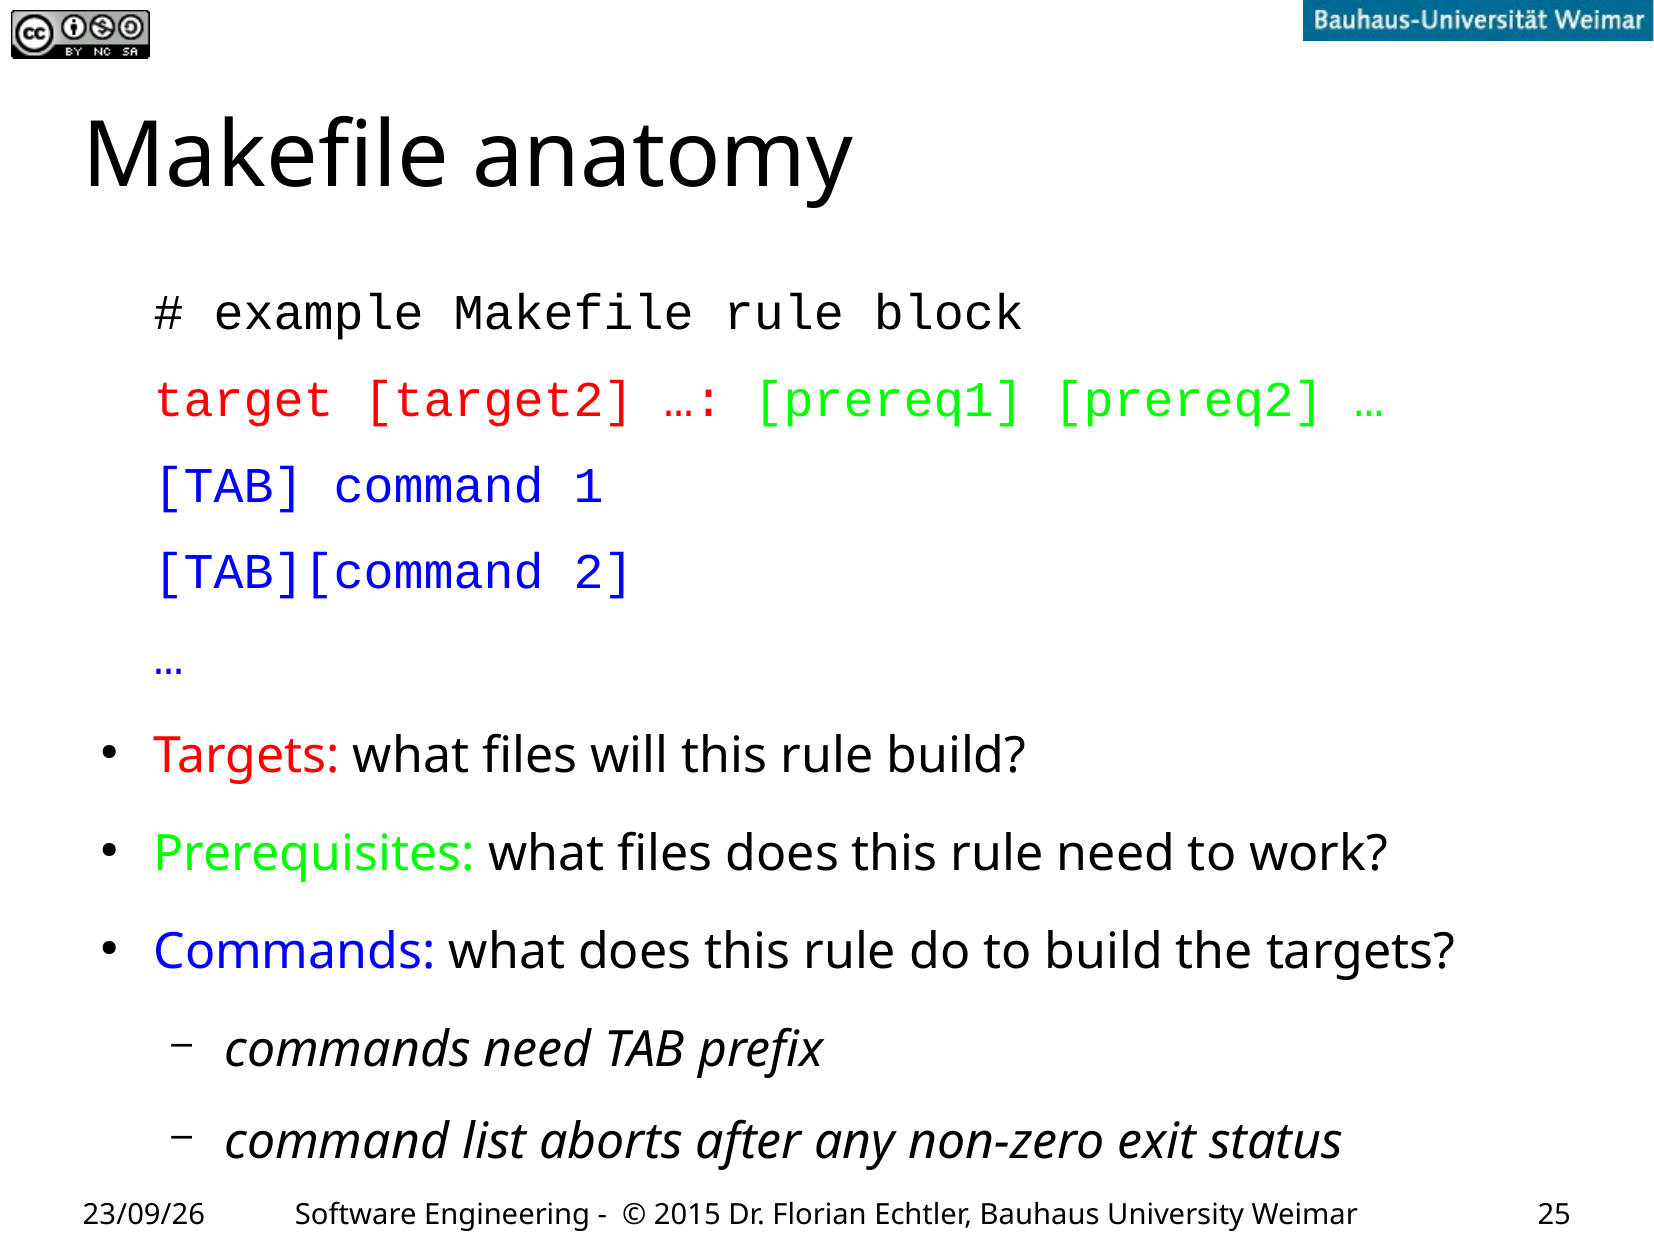

# Makefile anatomy
# example Makefile rule block
target [target2] …: [prereq1] [prereq2] …
[TAB] command 1
[TAB][command 2]
…
Targets: what files will this rule build?
Prerequisites: what files does this rule need to work?
Commands: what does this rule do to build the targets?
commands need TAB prefix
command list aborts after any non-zero exit status
Software Engineering - © 2015 Dr. Florian Echtler, Bauhaus University Weimar
25